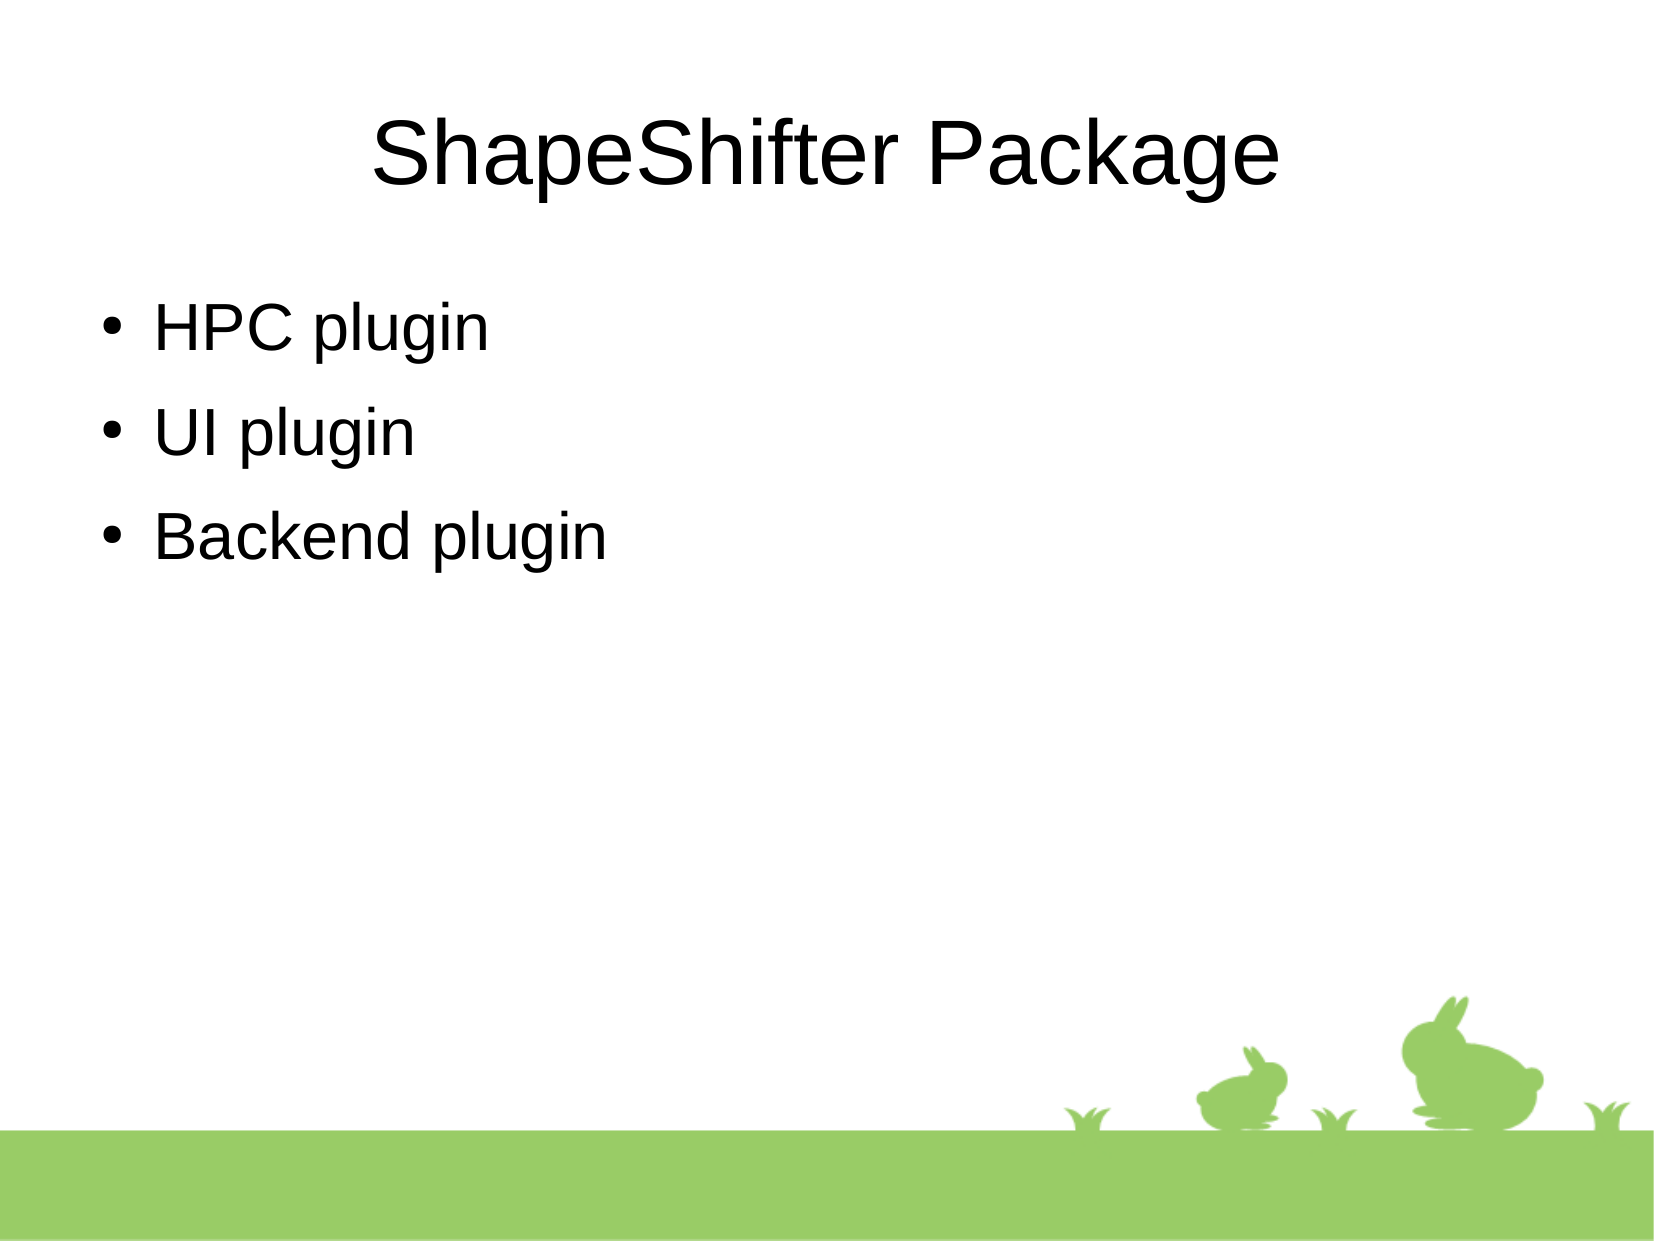

# ShapeShifter Package
HPC plugin
UI plugin
Backend plugin